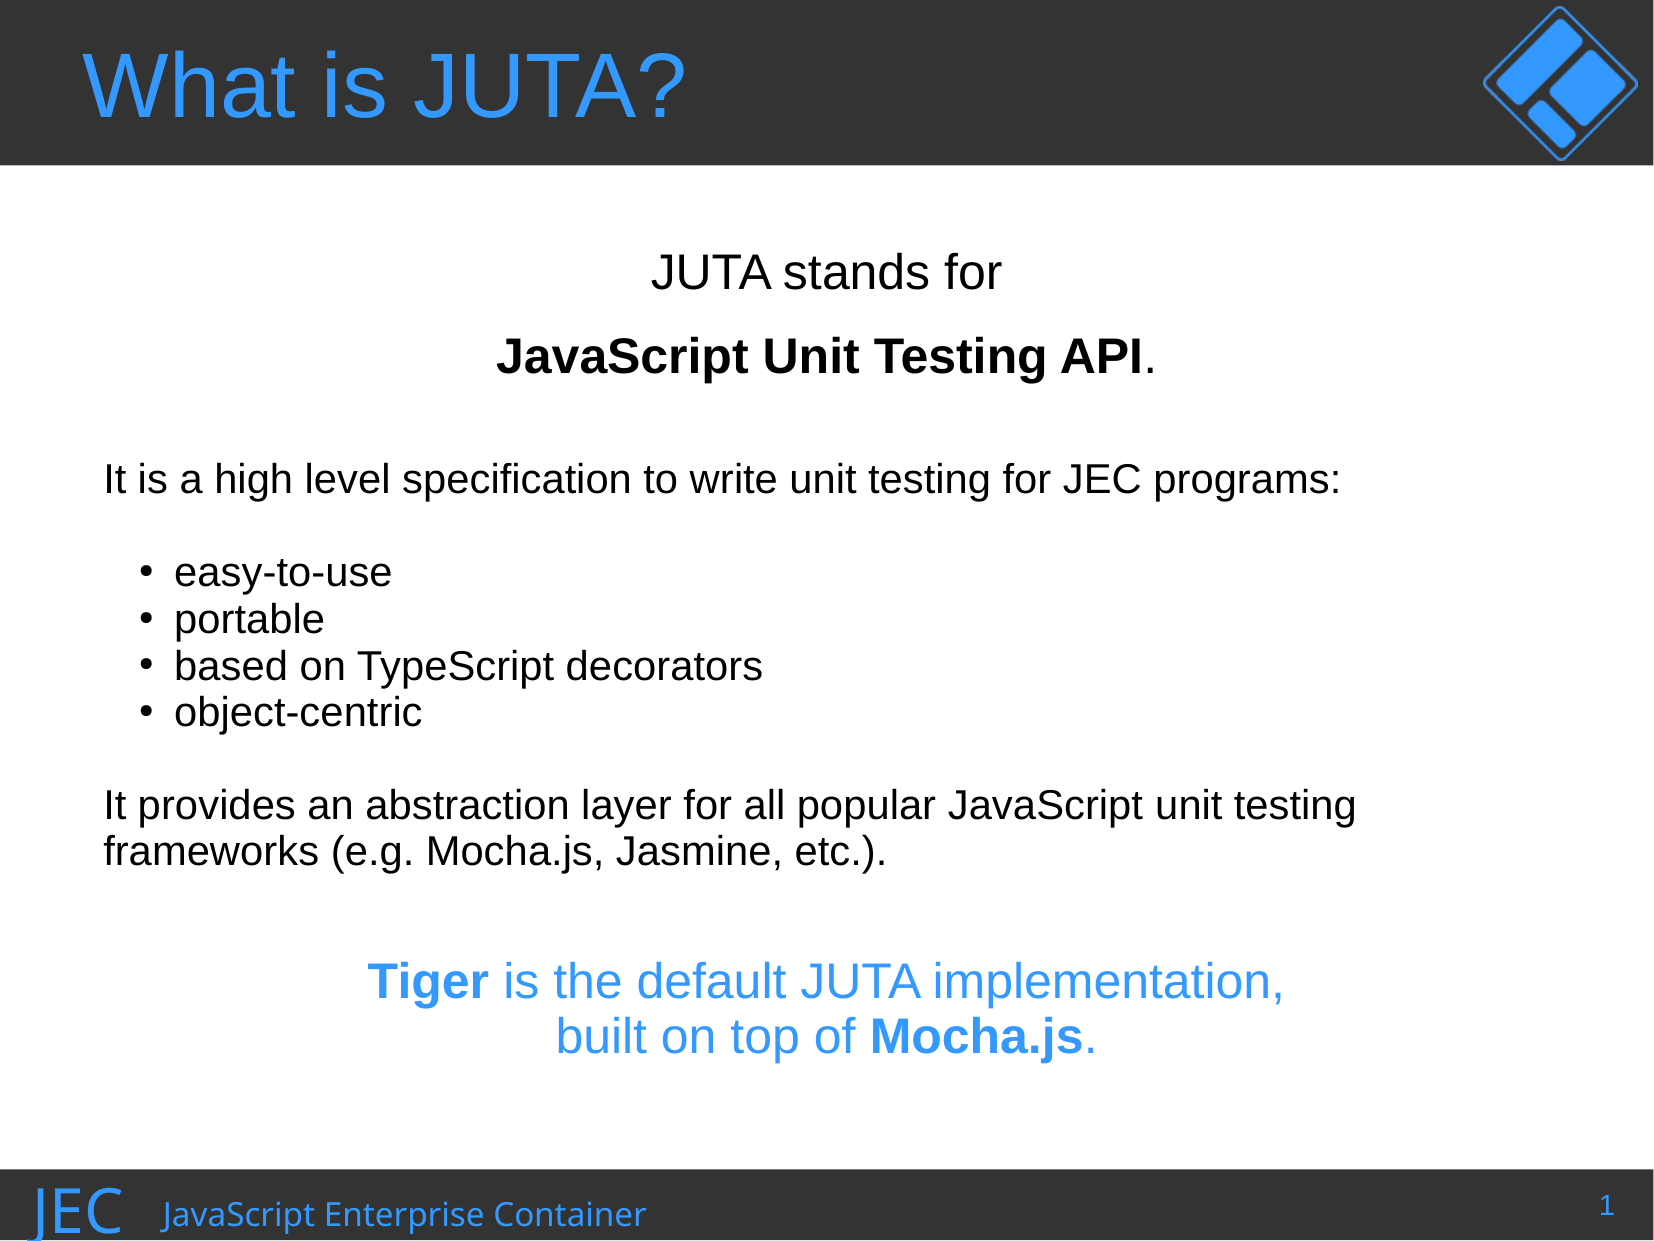

# What is JUTA?
JUTA stands for
JavaScript Unit Testing API.
It is a high level specification to write unit testing for JEC programs:
easy-to-use
portable
based on TypeScript decorators
object-centric
It provides an abstraction layer for all popular JavaScript unit testing frameworks (e.g. Mocha.js, Jasmine, etc.).
Tiger is the default JUTA implementation,
built on top of Mocha.js.
JEC
1
JavaScript Enterprise Container